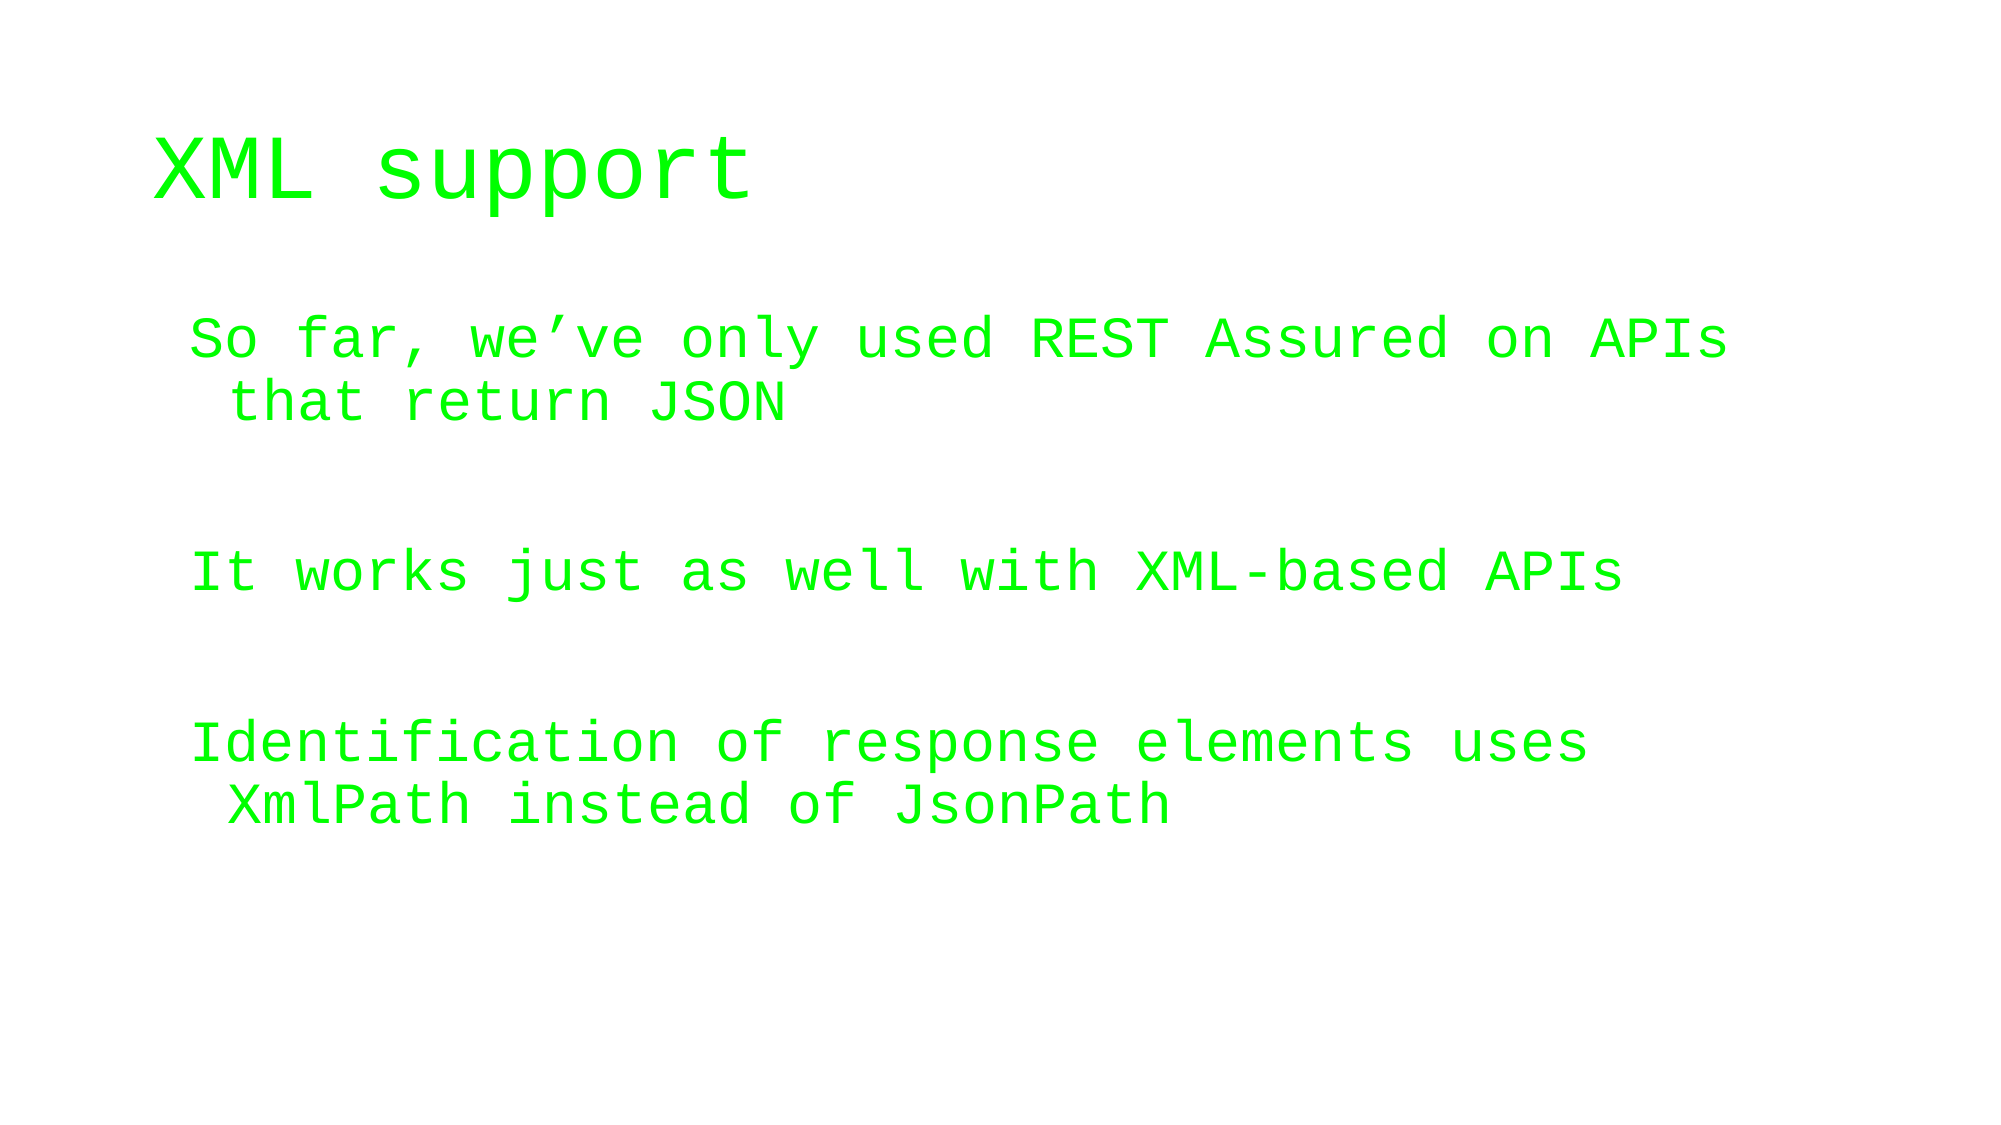

# XML support
So far, we’ve only used REST Assured on APIs that return JSON
It works just as well with XML-based APIs
Identification of response elements uses XmlPath instead of JsonPath